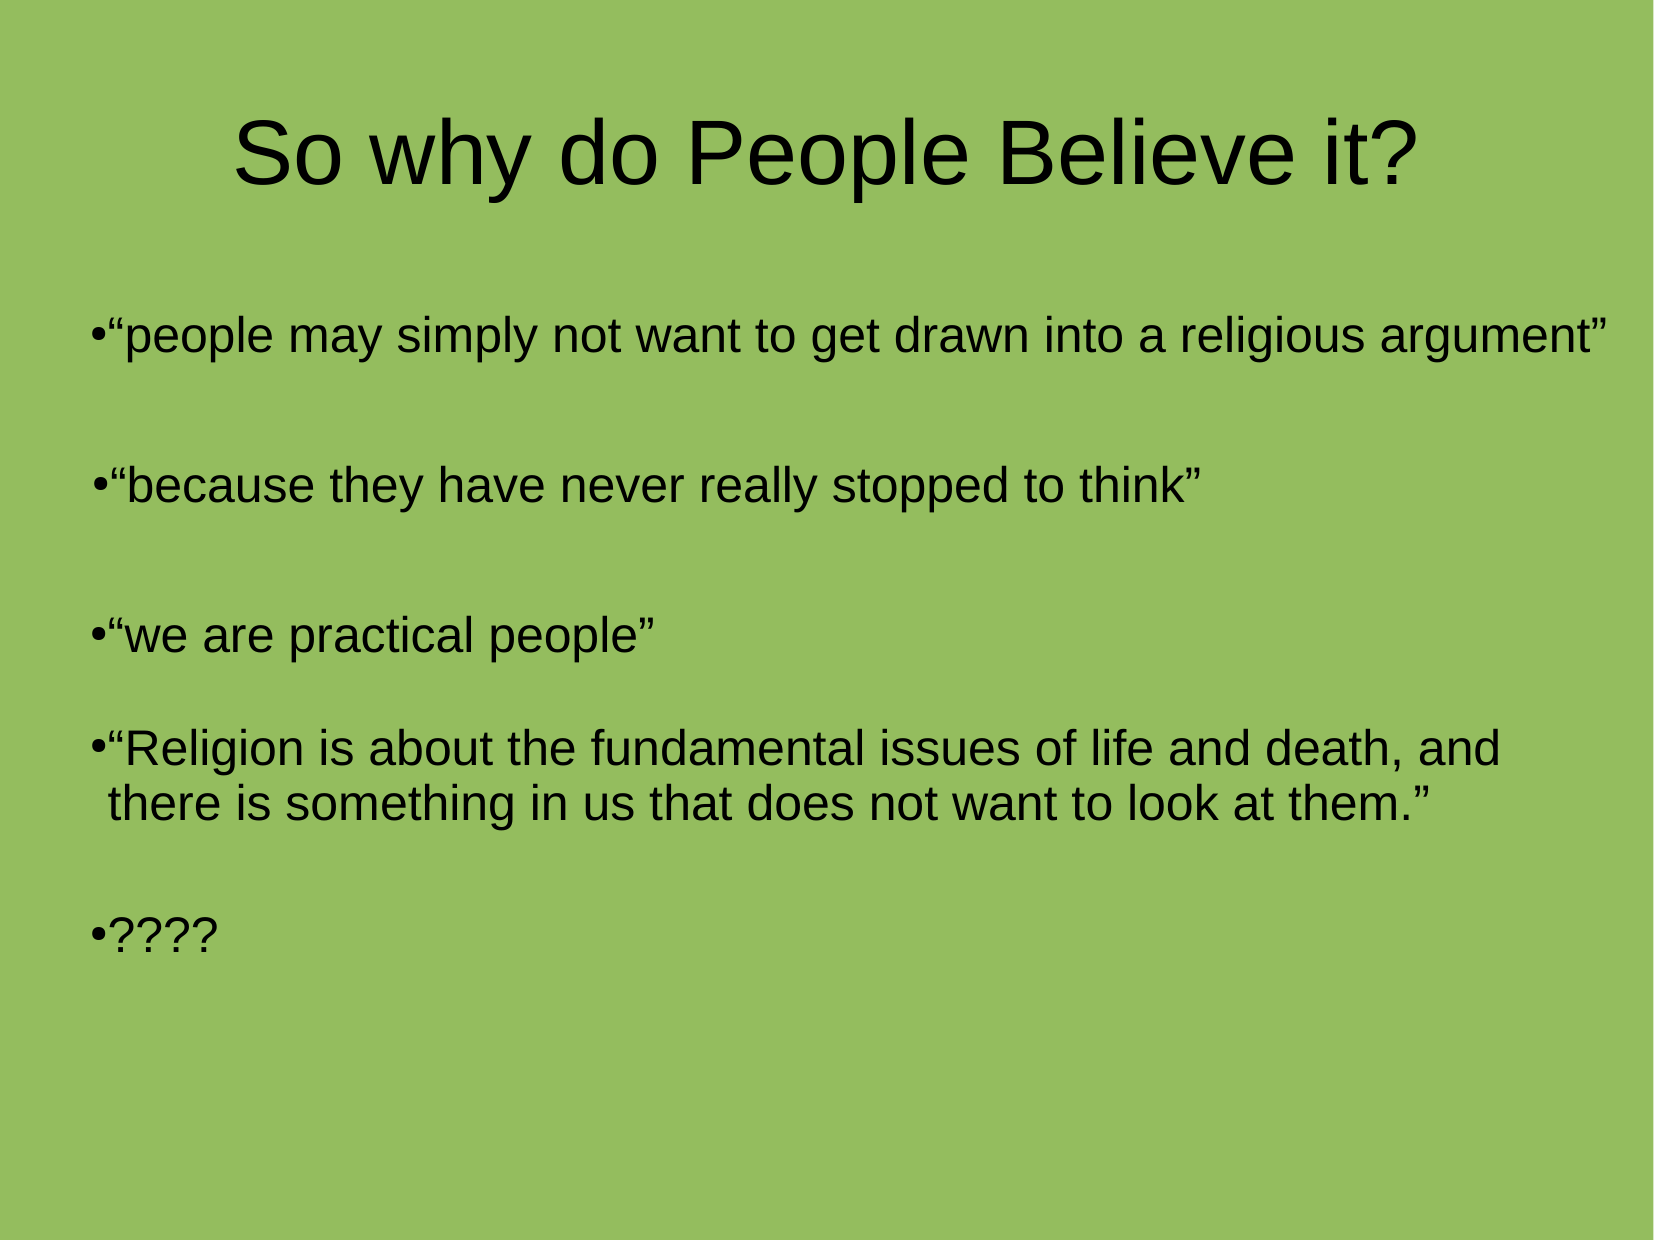

# So why do People Believe it?
“people may simply not want to get drawn into a religious argument”
“because they have never really stopped to think”
“we are practical people”
“Religion is about the fundamental issues of life and death, and
there is something in us that does not want to look at them.”
????